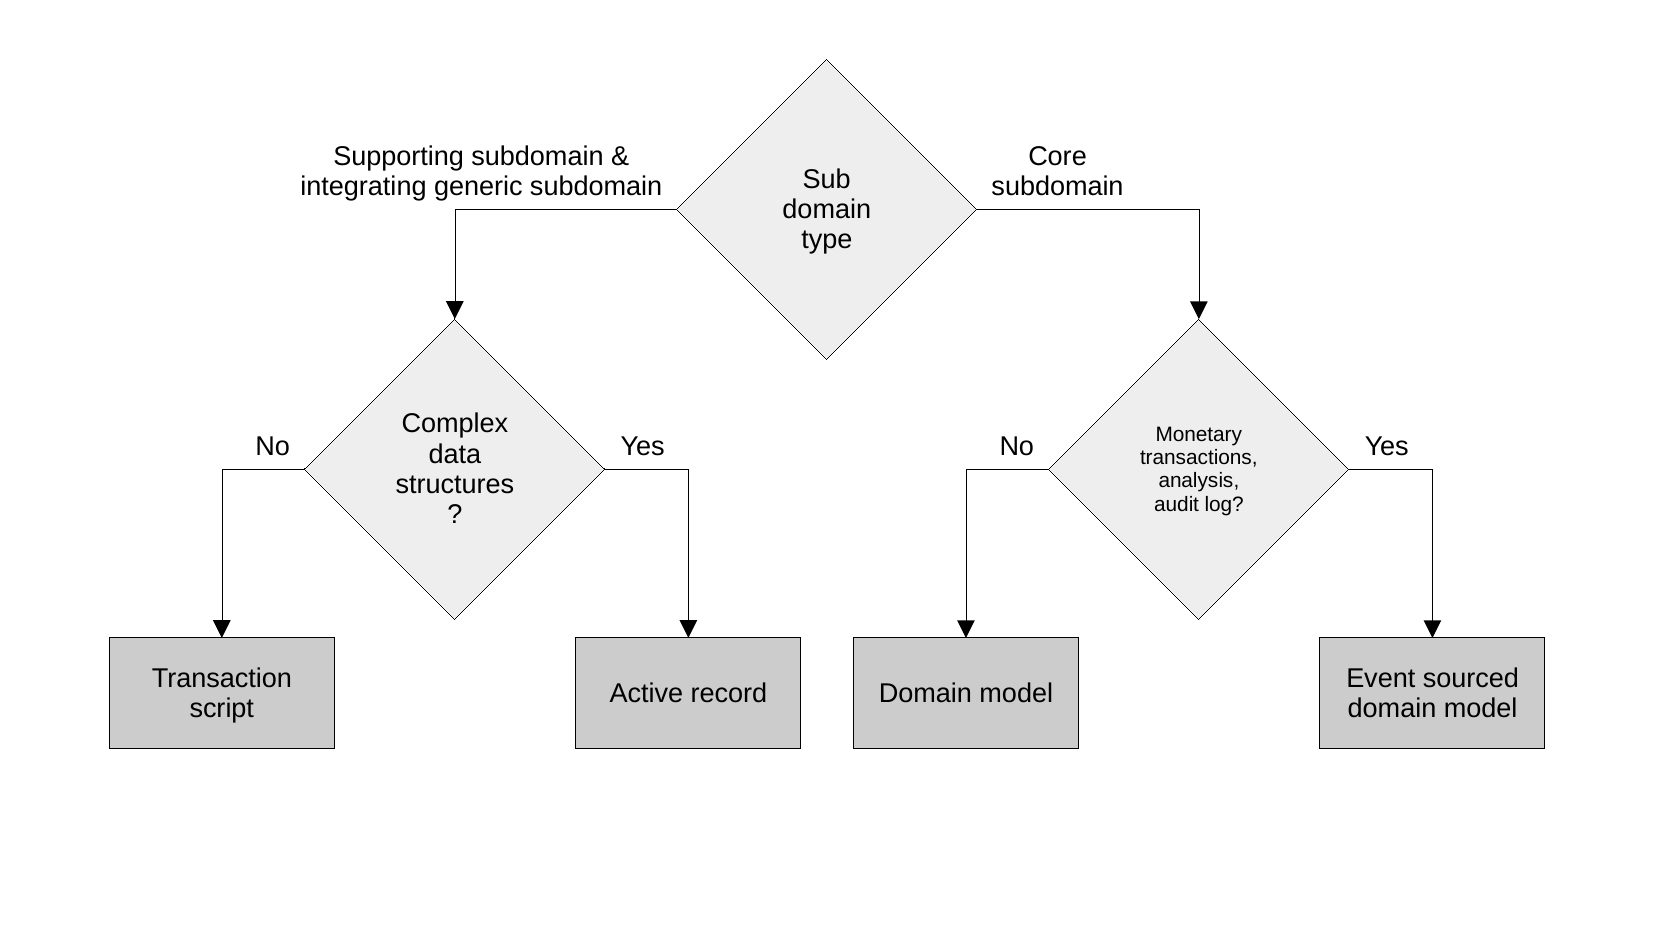

Sub
domain type
Supporting subdomain &
integrating generic subdomain
Core
subdomain
Complex data structures?
Monetary
transactions,
analysis,
audit log?
No
Yes
No
Yes
Transaction script
Active record
Domain model
Event sourced domain model